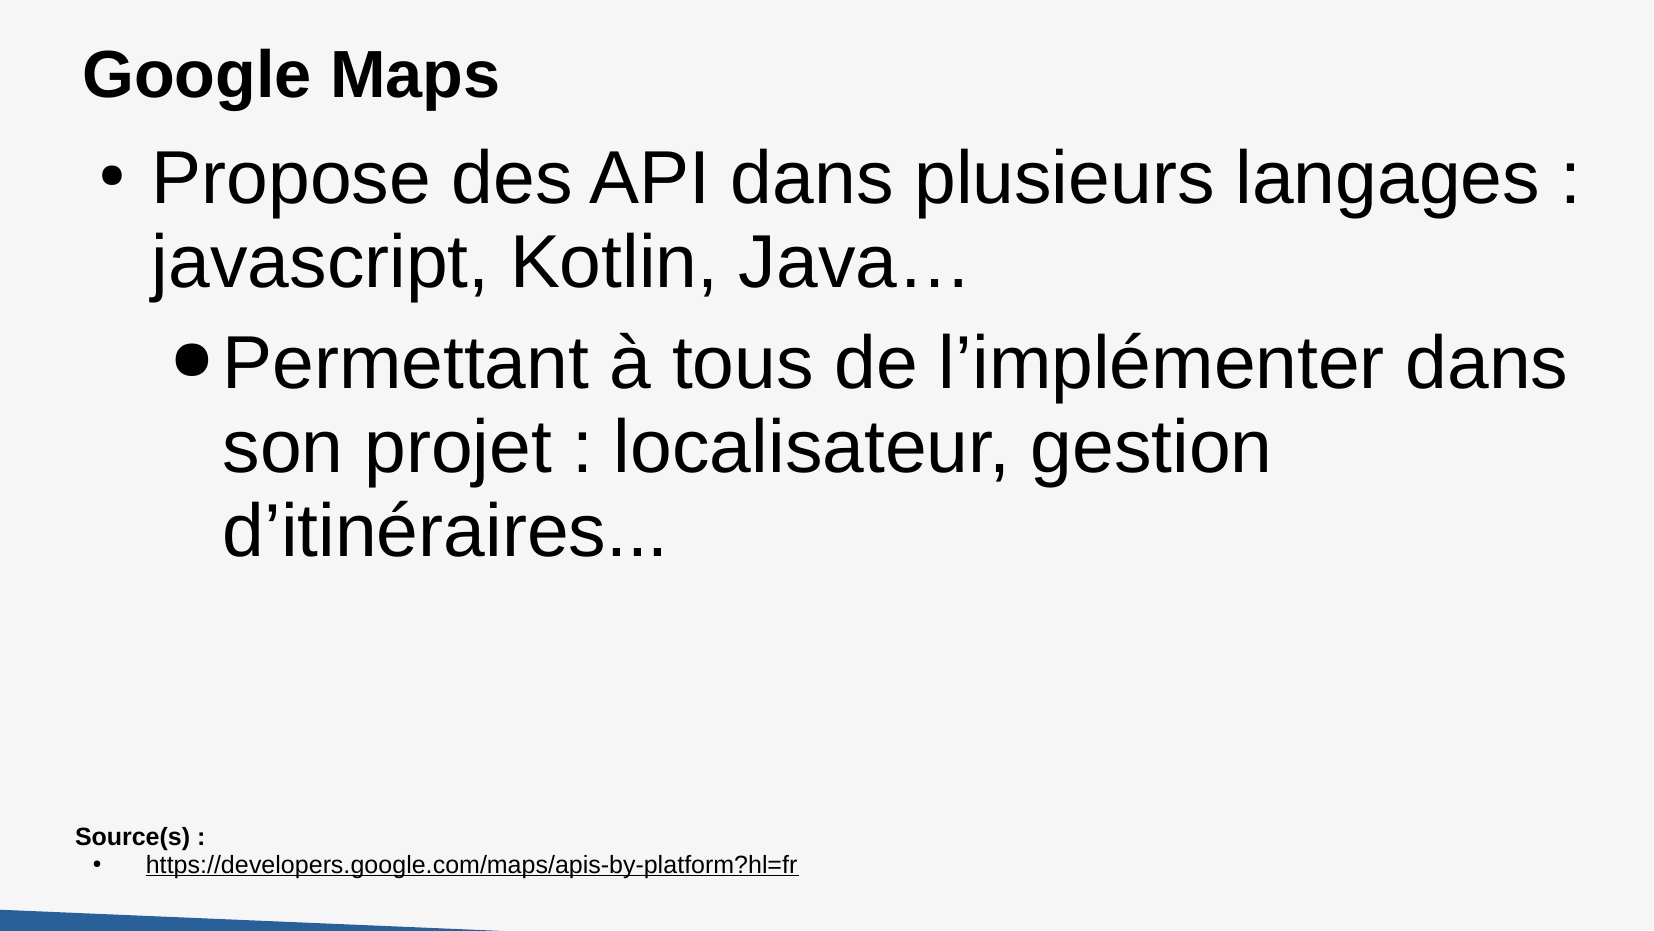

# Google Maps
Propose des API dans plusieurs langages : javascript, Kotlin, Java…
Permettant à tous de l’implémenter dans son projet : localisateur, gestion d’itinéraires...
Source(s) :
https://developers.google.com/maps/apis-by-platform?hl=fr